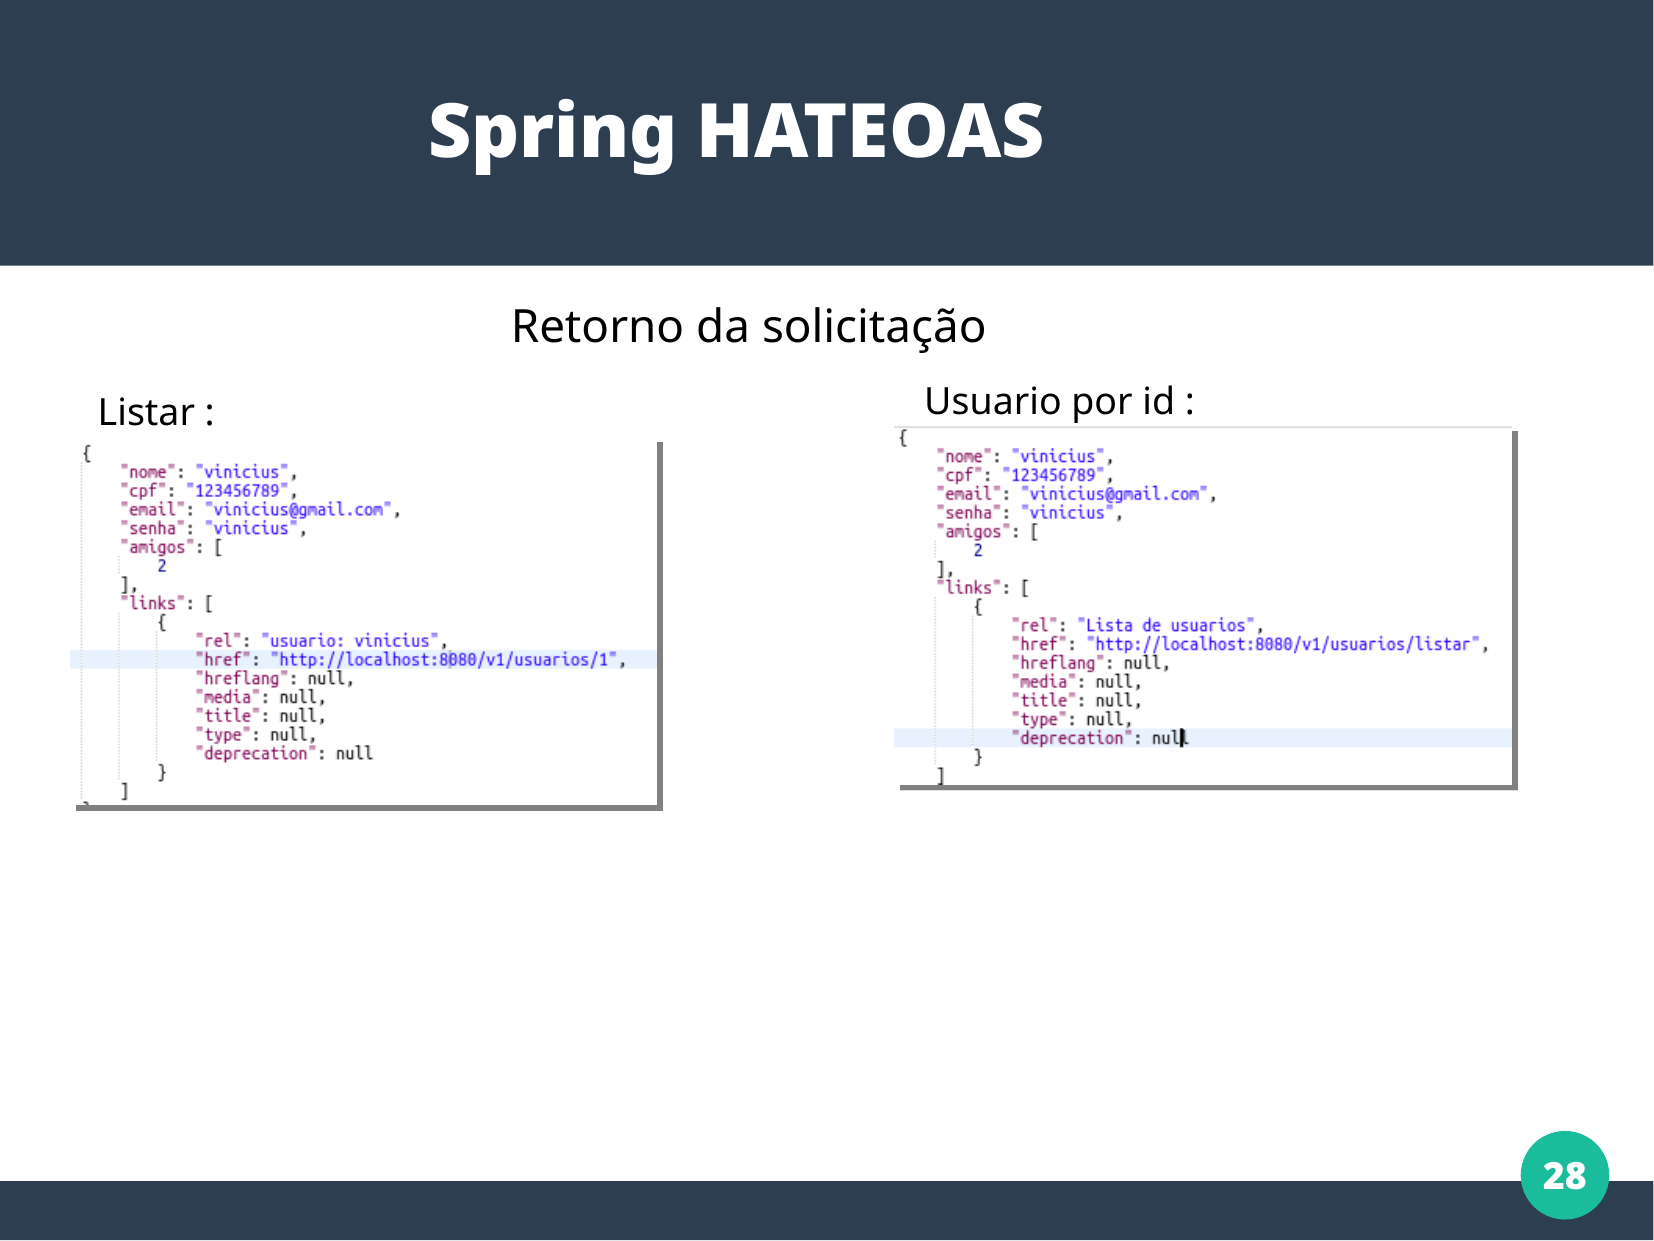

# Spring HATEOAS
Retorno da solicitação
Usuario por id :
Listar :
28